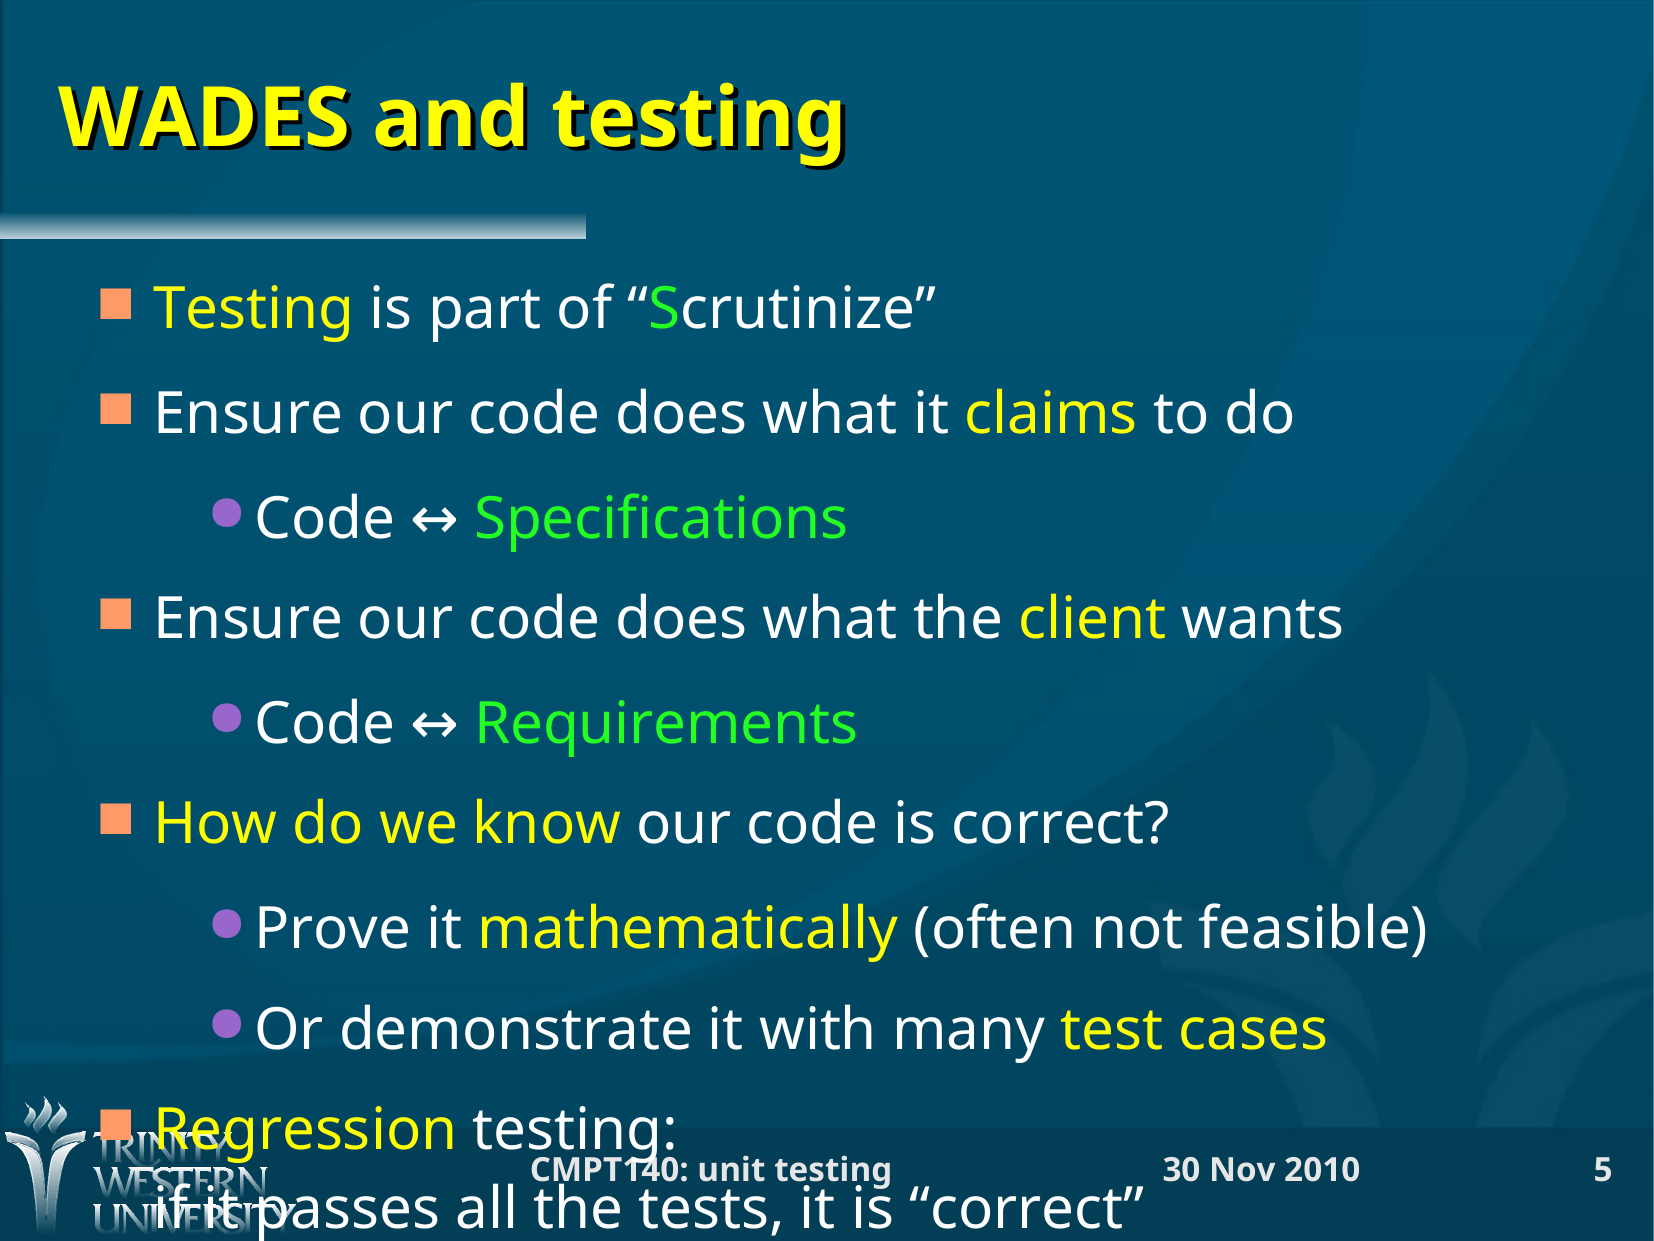

# WADES and testing
Testing is part of “Scrutinize”
Ensure our code does what it claims to do
Code ↔ Specifications
Ensure our code does what the client wants
Code ↔ Requirements
How do we know our code is correct?
Prove it mathematically (often not feasible)
Or demonstrate it with many test cases
Regression testing:
if it passes all the tests, it is “correct”
CMPT140: unit testing
30 Nov 2010
5